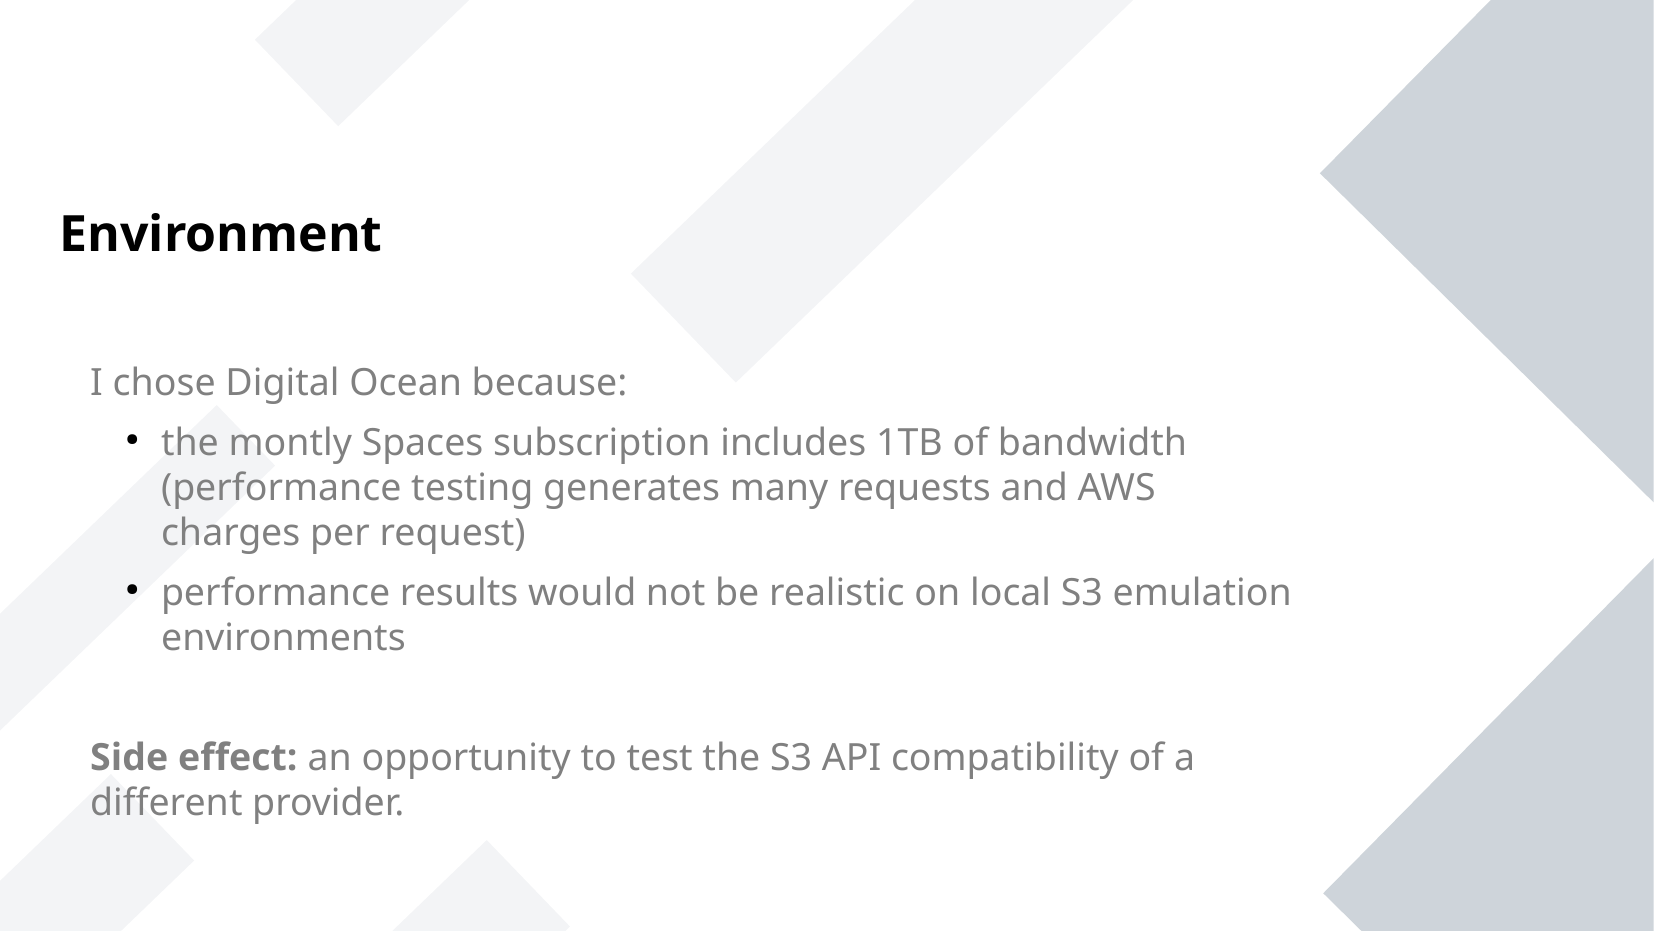

Environment
I chose Digital Ocean because:
the montly Spaces subscription includes 1TB of bandwidth (performance testing generates many requests and AWS charges per request)
performance results would not be realistic on local S3 emulation environments
Side effect: an opportunity to test the S3 API compatibility of a different provider.